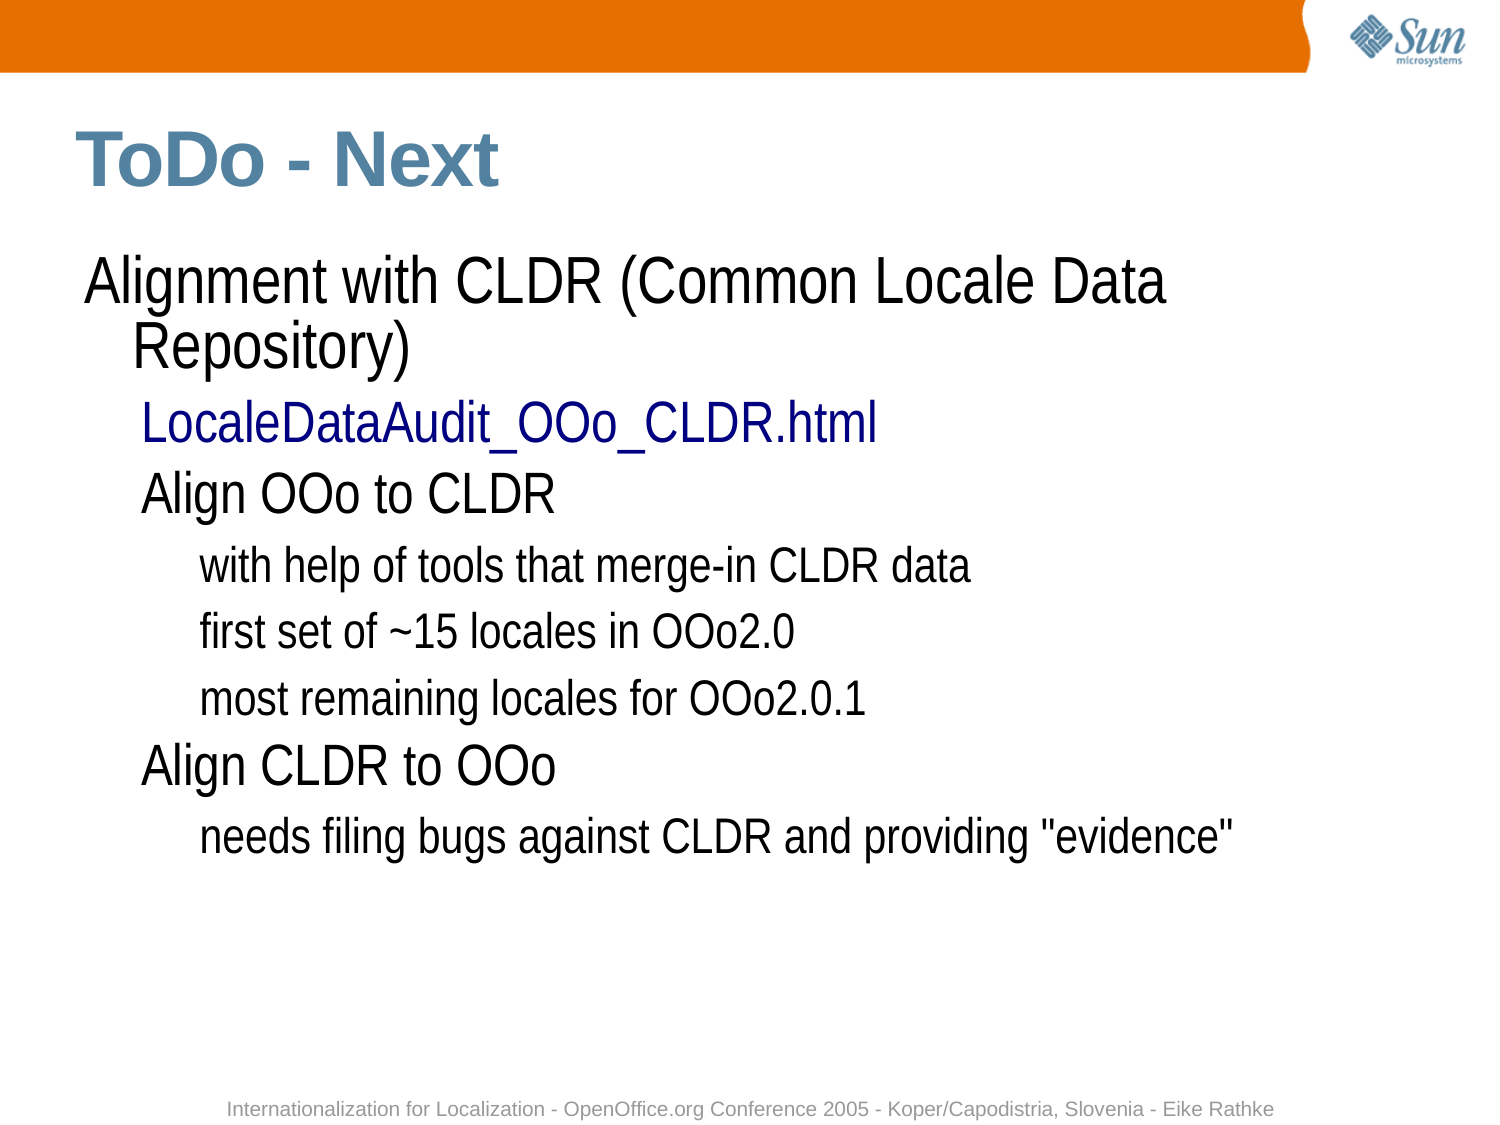

# ToDo - Next
Alignment with CLDR (Common Locale Data Repository)
LocaleDataAudit_OOo_CLDR.html
Align OOo to CLDR
with help of tools that merge-in CLDR data
first set of ~15 locales in OOo2.0
most remaining locales for OOo2.0.1
Align CLDR to OOo
needs filing bugs against CLDR and providing "evidence"